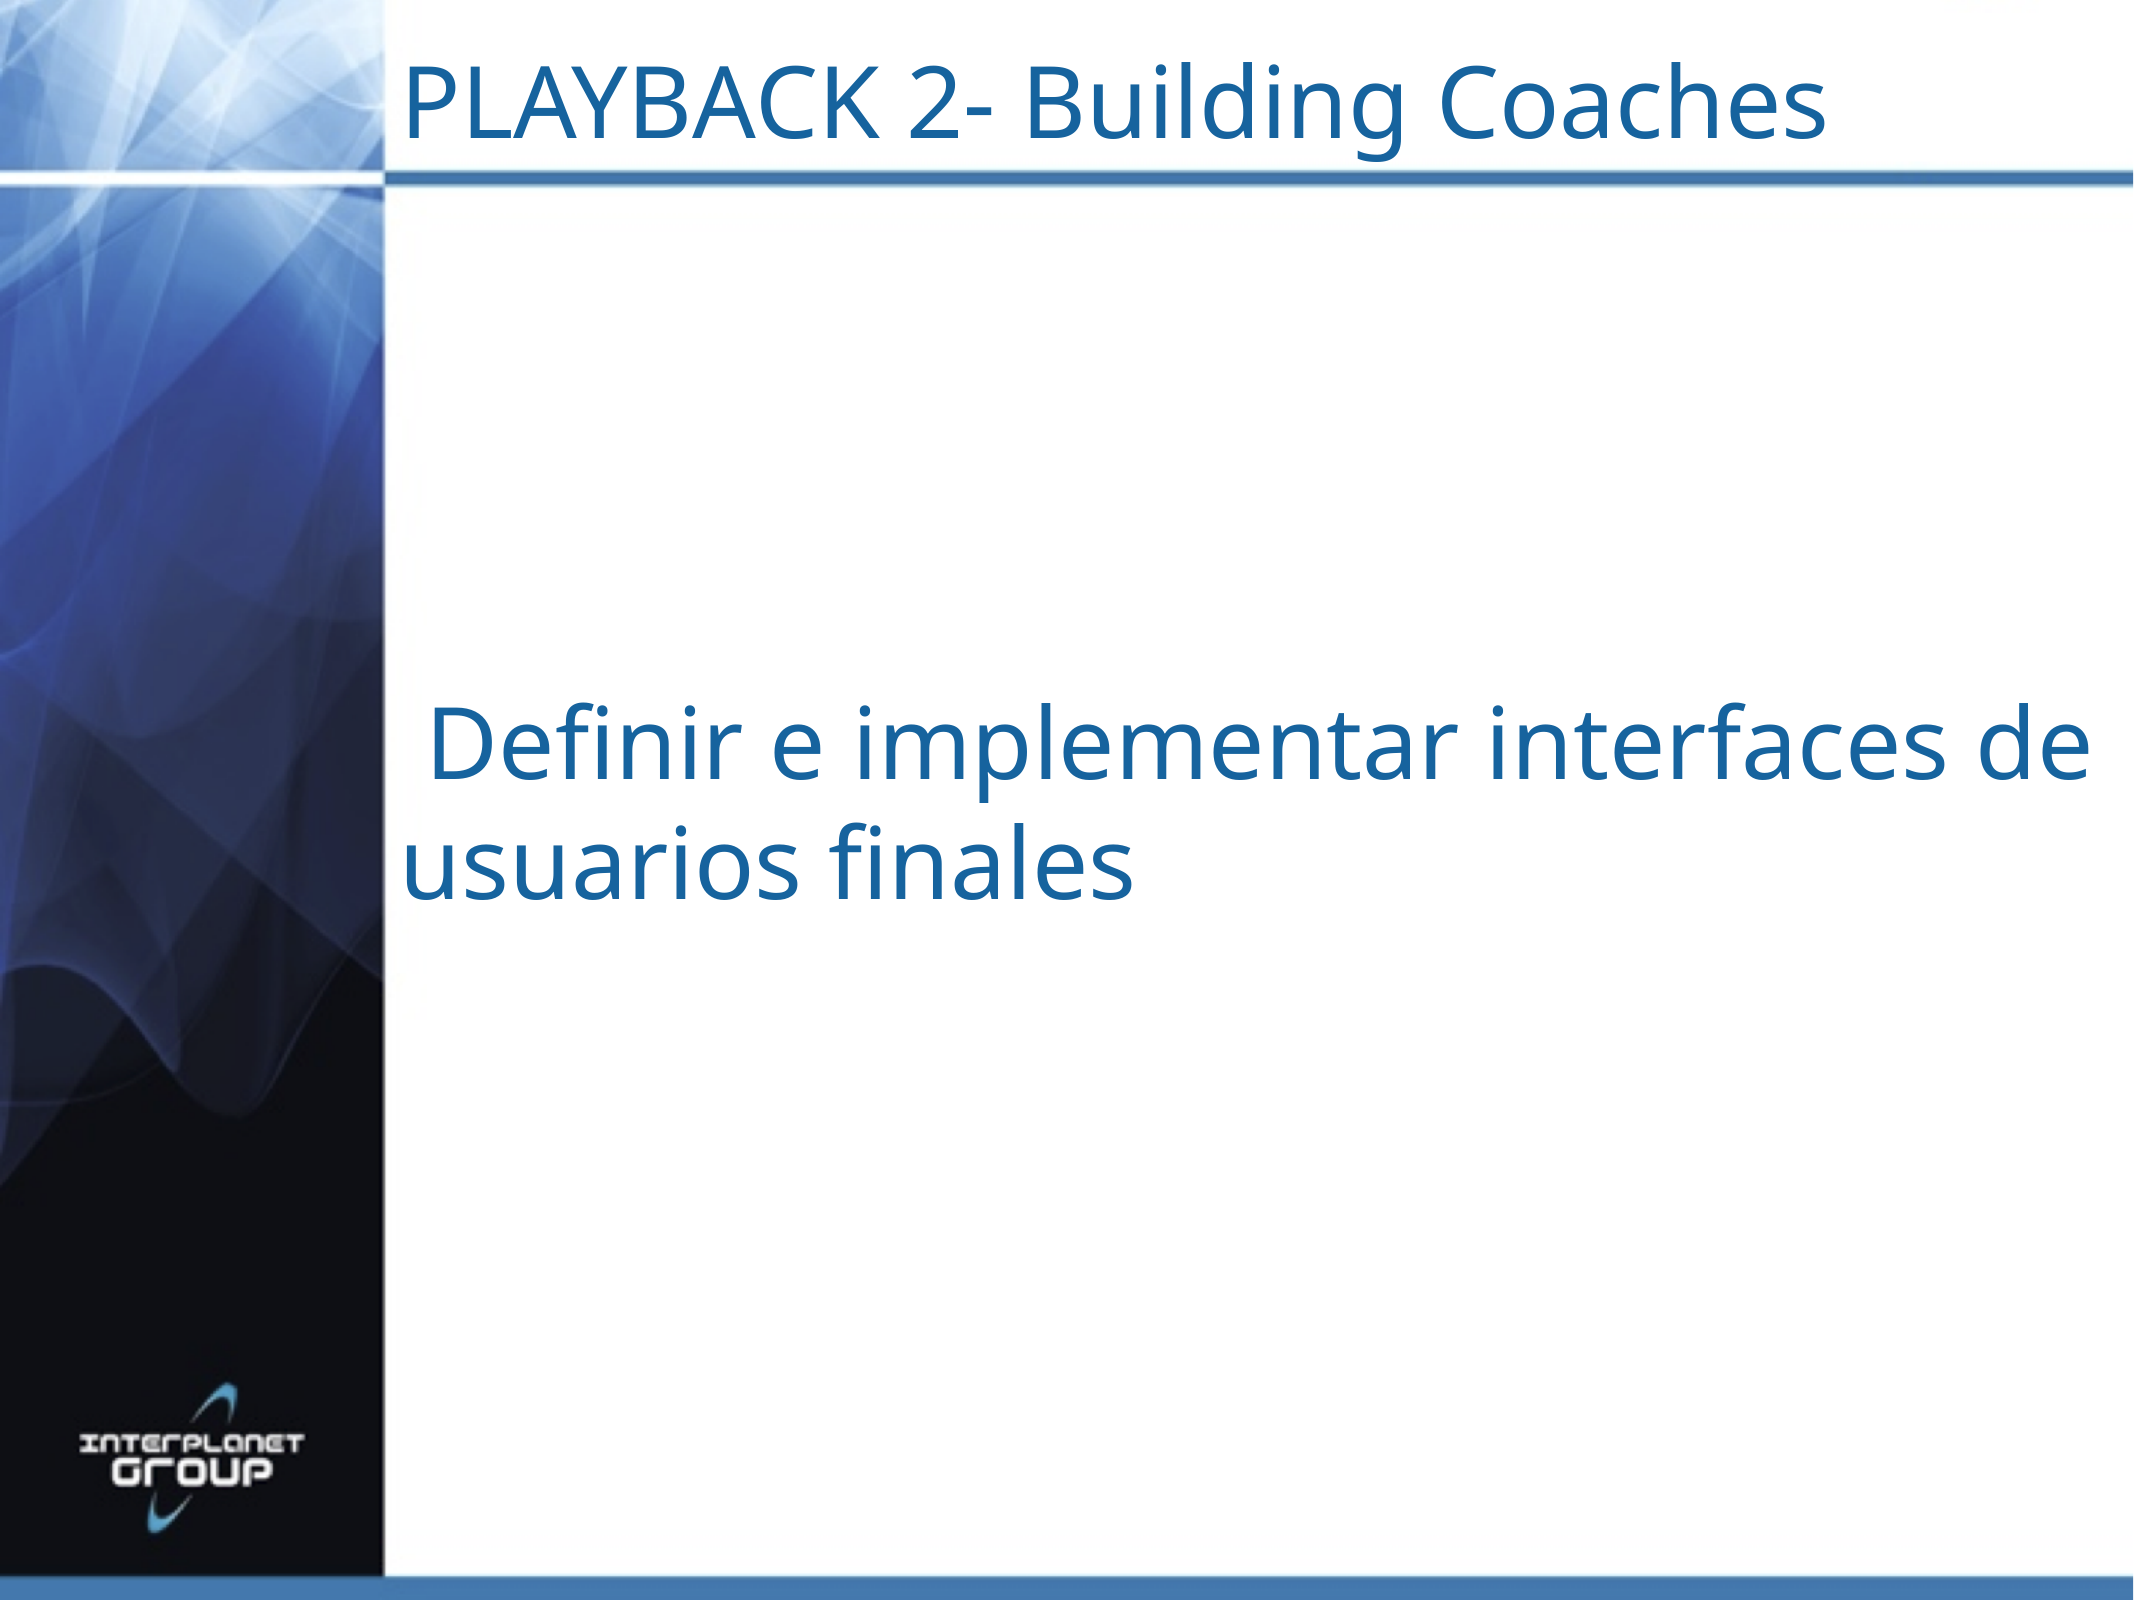

PLAYBACK 2- Building Coaches
# Definir e implementar interfaces de usuarios finales